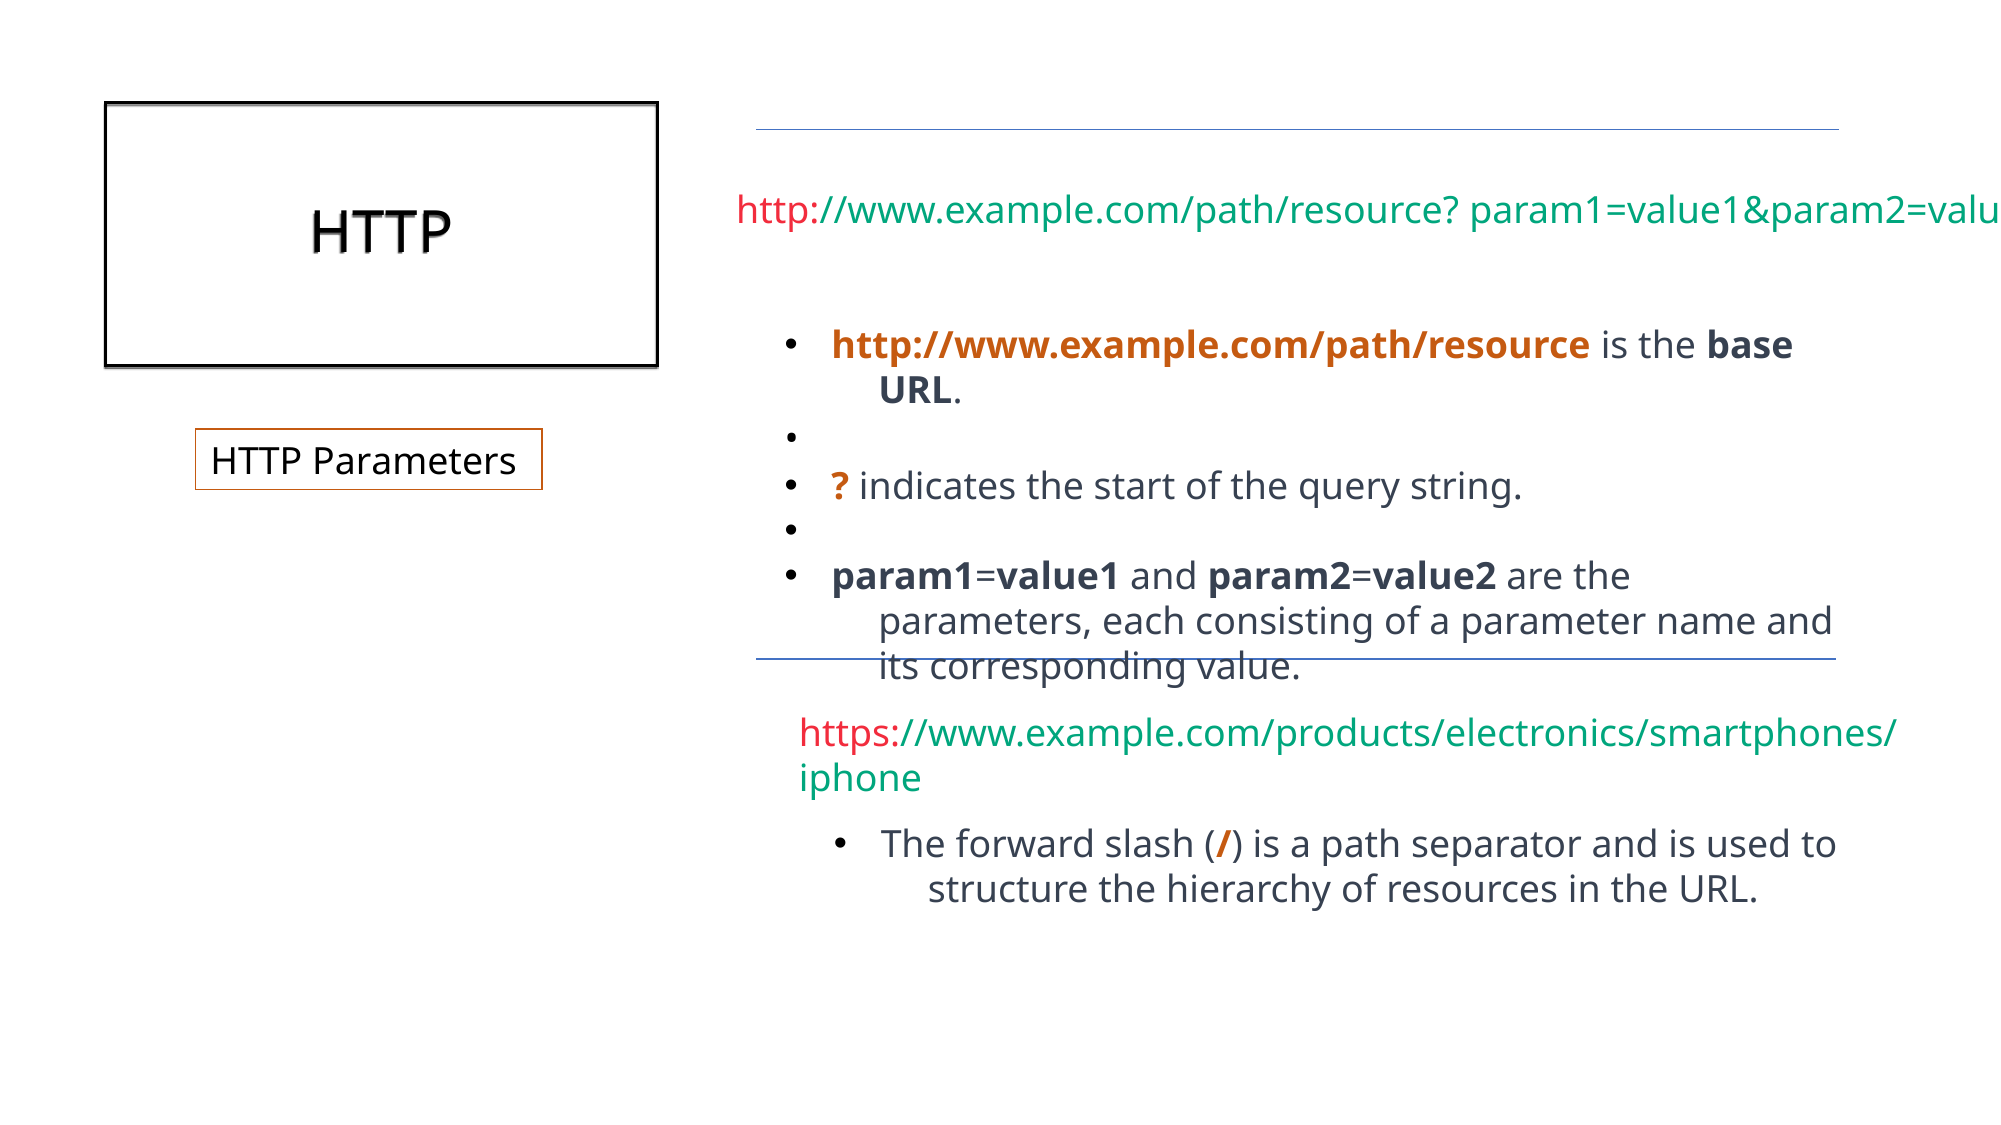

# HTTP
http://www.example.com/path/resource? param1=value1&param2=value2
http://www.example.com/path/resource is the base URL.
? indicates the start of the query string.
param1=value1 and param2=value2 are the parameters, each consisting of a parameter name and its corresponding value.
HTTP Parameters
https://www.example.com/products/electronics/smartphones/iphone
The forward slash (/) is a path separator and is used to structure the hierarchy of resources in the URL.